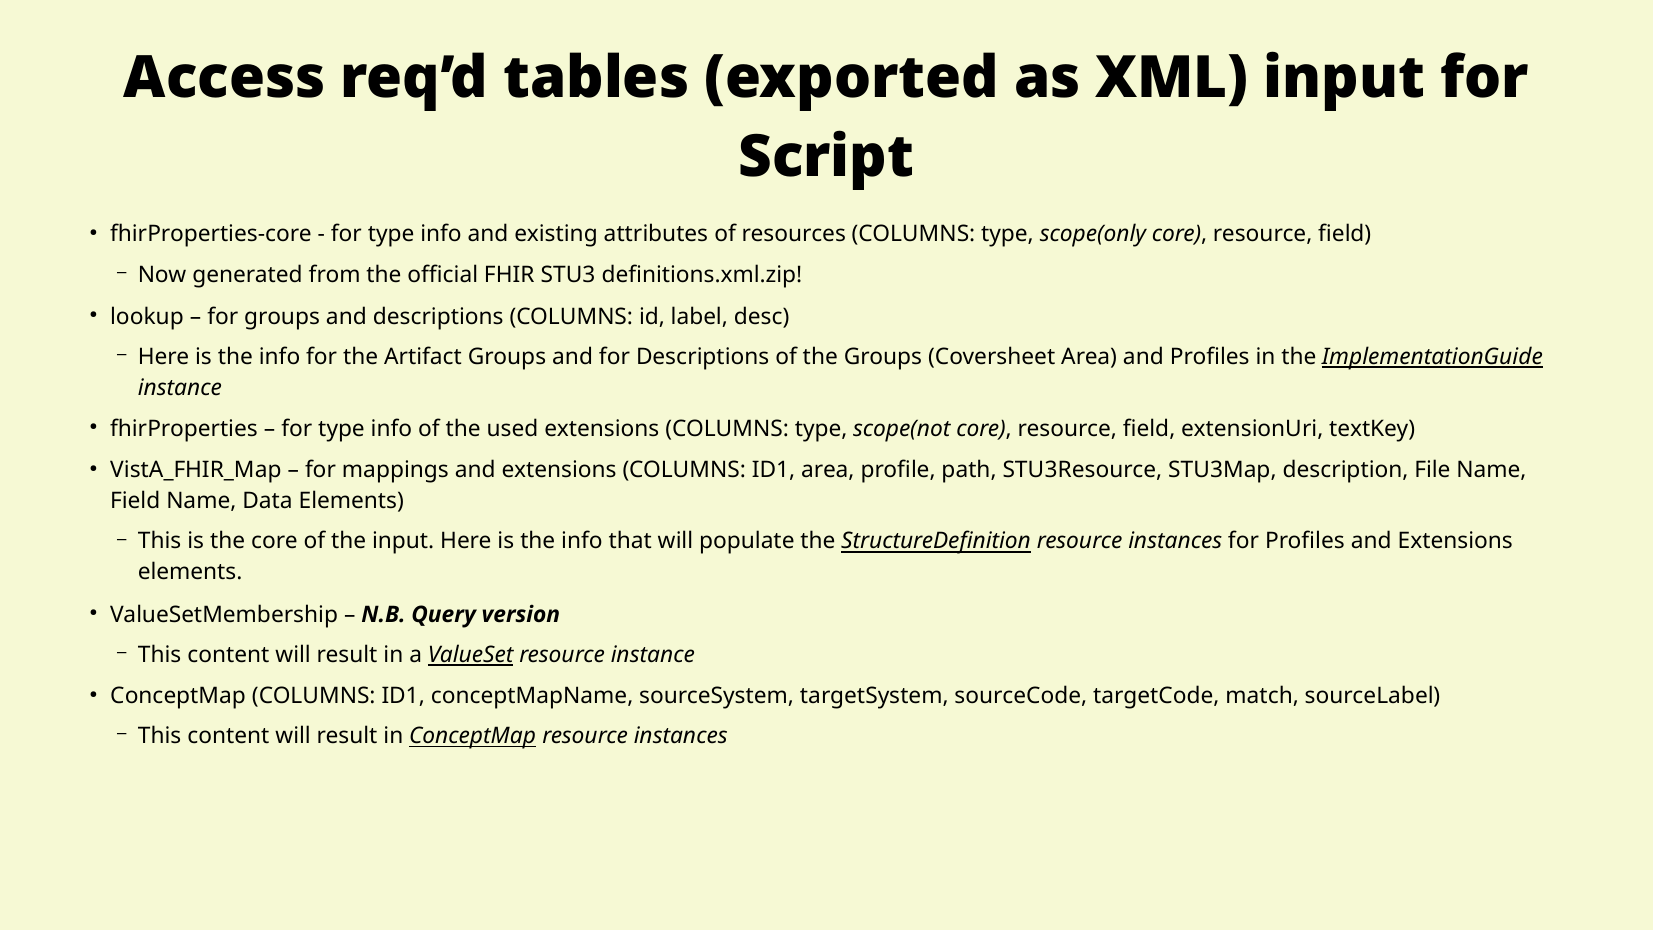

# Access req’d tables (exported as XML) input for Script
fhirProperties-core - for type info and existing attributes of resources (COLUMNS: type, scope(only core), resource, field)
Now generated from the official FHIR STU3 definitions.xml.zip!
lookup – for groups and descriptions (COLUMNS: id, label, desc)
Here is the info for the Artifact Groups and for Descriptions of the Groups (Coversheet Area) and Profiles in the ImplementationGuide instance
fhirProperties – for type info of the used extensions (COLUMNS: type, scope(not core), resource, field, extensionUri, textKey)
VistA_FHIR_Map – for mappings and extensions (COLUMNS: ID1, area, profile, path, STU3Resource, STU3Map, description, File Name, Field Name, Data Elements)
This is the core of the input. Here is the info that will populate the StructureDefinition resource instances for Profiles and Extensions elements.
ValueSetMembership – N.B. Query version
This content will result in a ValueSet resource instance
ConceptMap (COLUMNS: ID1, conceptMapName, sourceSystem, targetSystem, sourceCode, targetCode, match, sourceLabel)
This content will result in ConceptMap resource instances